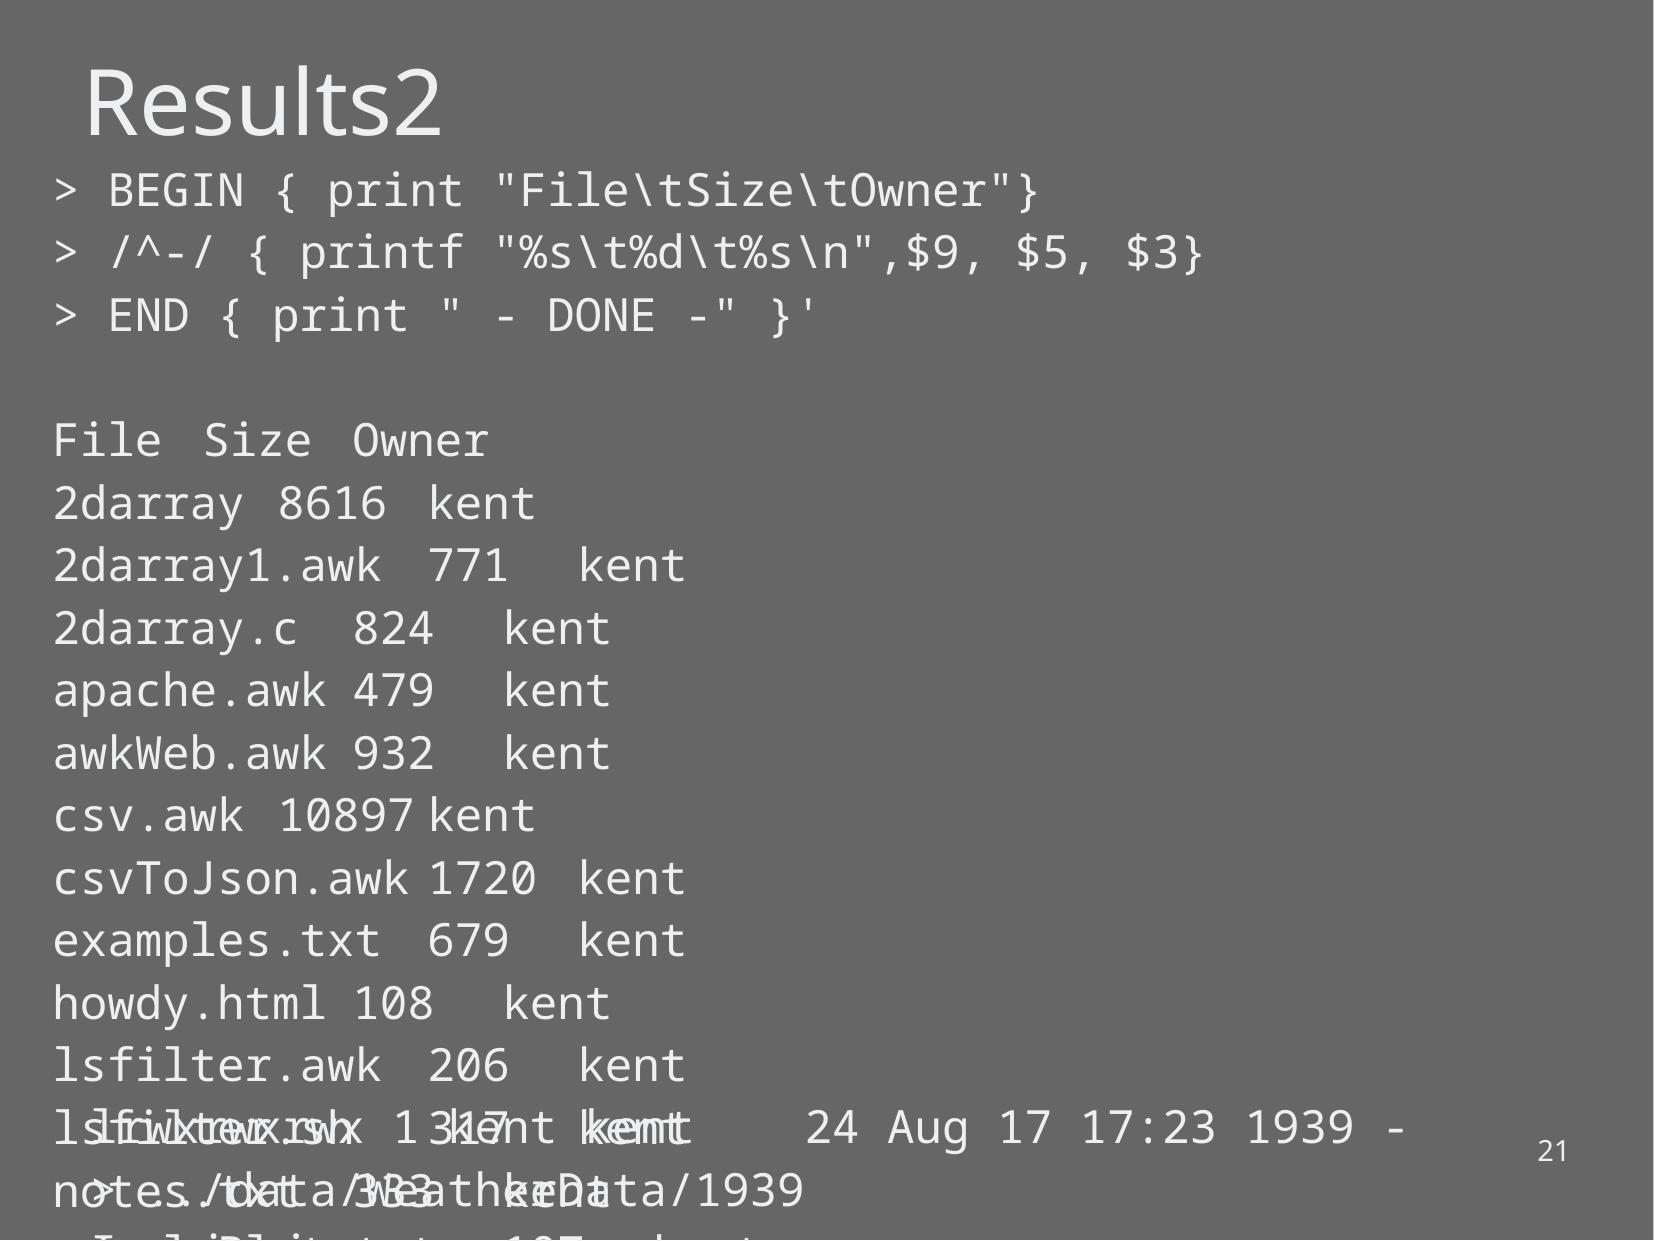

# Results2
> BEGIN { print "File\tSize\tOwner"}
> /^-/ { printf "%s\t%d\t%s\n",$9, $5, $3}
> END { print " - DONE -" }'
File	Size	Owner
2darray	8616	kent
2darray1.awk	771	kent
2darray.c	824	kent
apache.awk	479	kent
awkWeb.awk	932	kent
csv.awk	10897	kent
csvToJson.awk	1720	kent
examples.txt	679	kent
howdy.html	108	kent
lsfilter.awk	206	kent
lsfilter.sh	317	kent
notes.txt	333	kent
samplePlot.txt	107	kent
sparse_csv.awk	4344	kent
lrwxrwxrwx 1 kent kent 24 Aug 17 17:23 1939 -> ../data/WeatherData/1939
Is missing
21